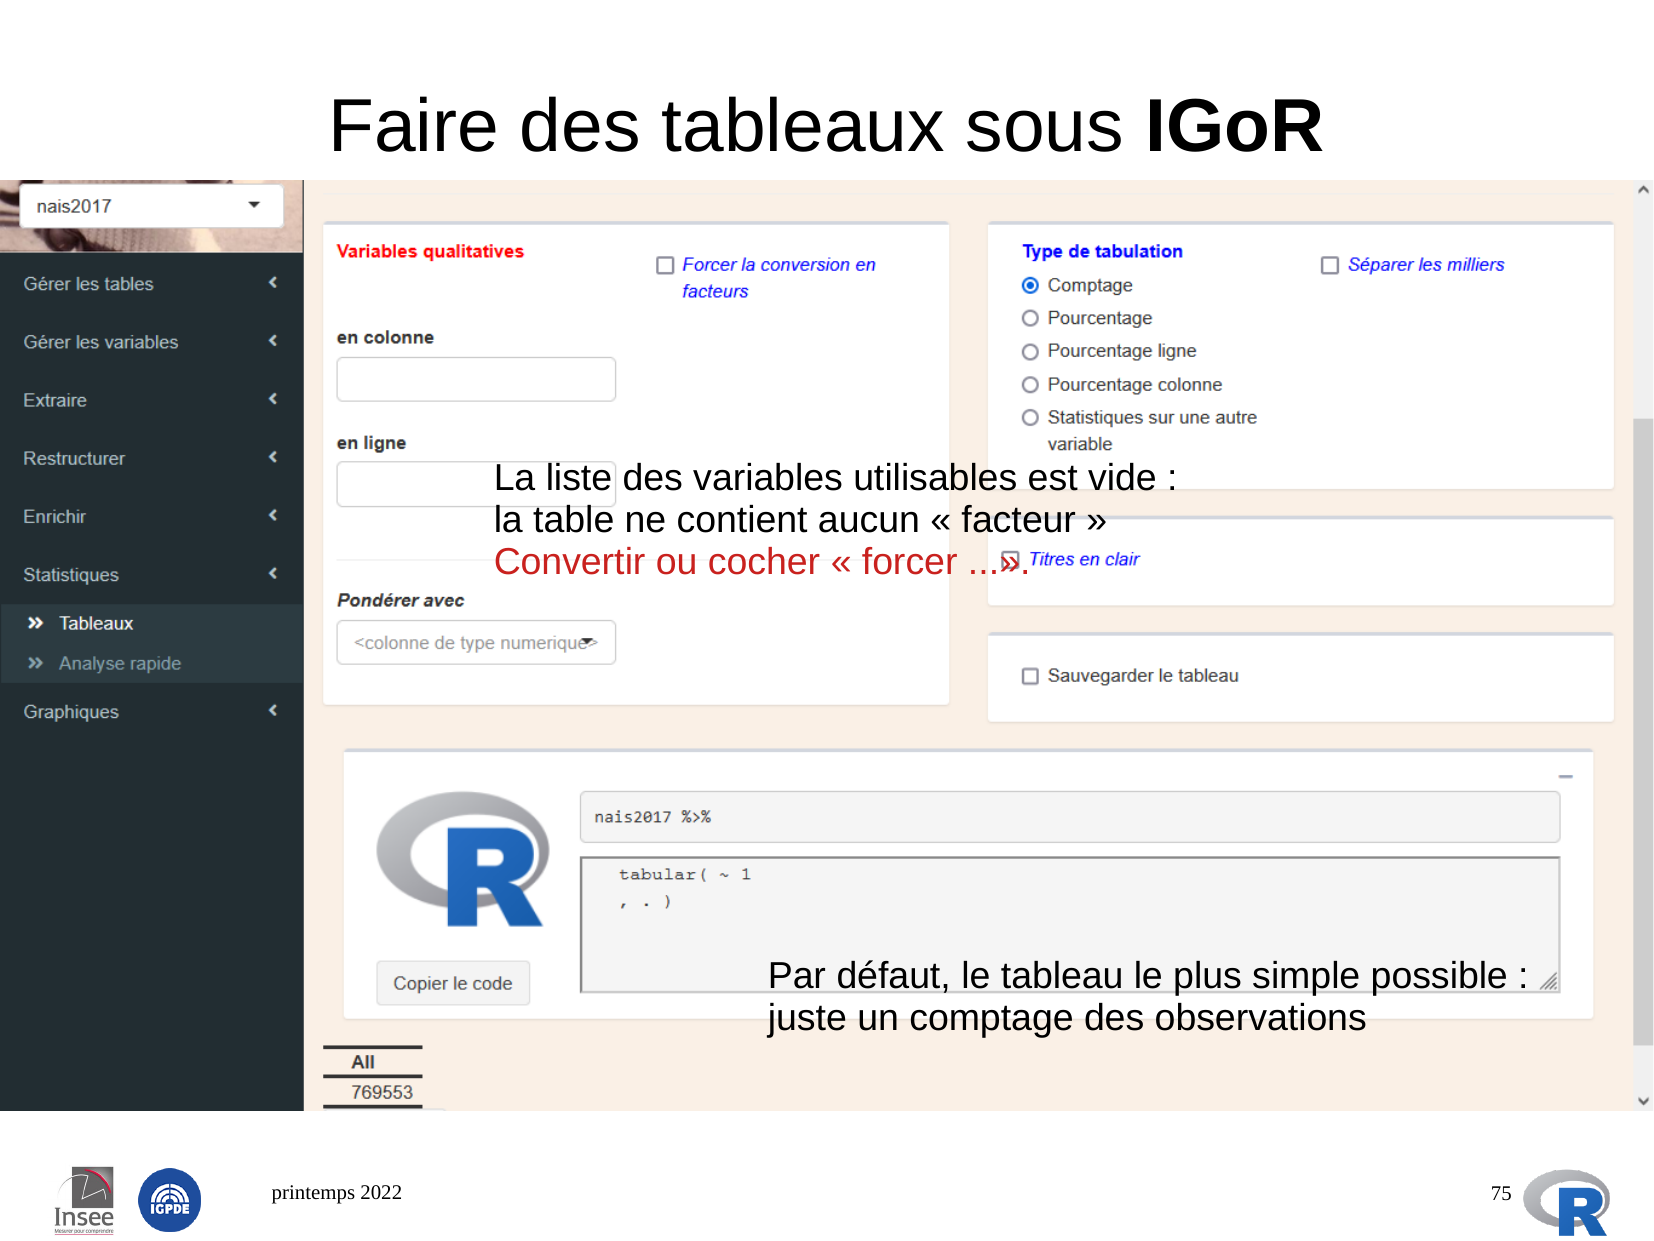

# Faire des tableaux sous IGoR
La liste des variables utilisables est vide :
la table ne contient aucun « facteur »
Convertir ou cocher « forcer ...».
Par défaut, le tableau le plus simple possible :
juste un comptage des observations
printemps 2022
75